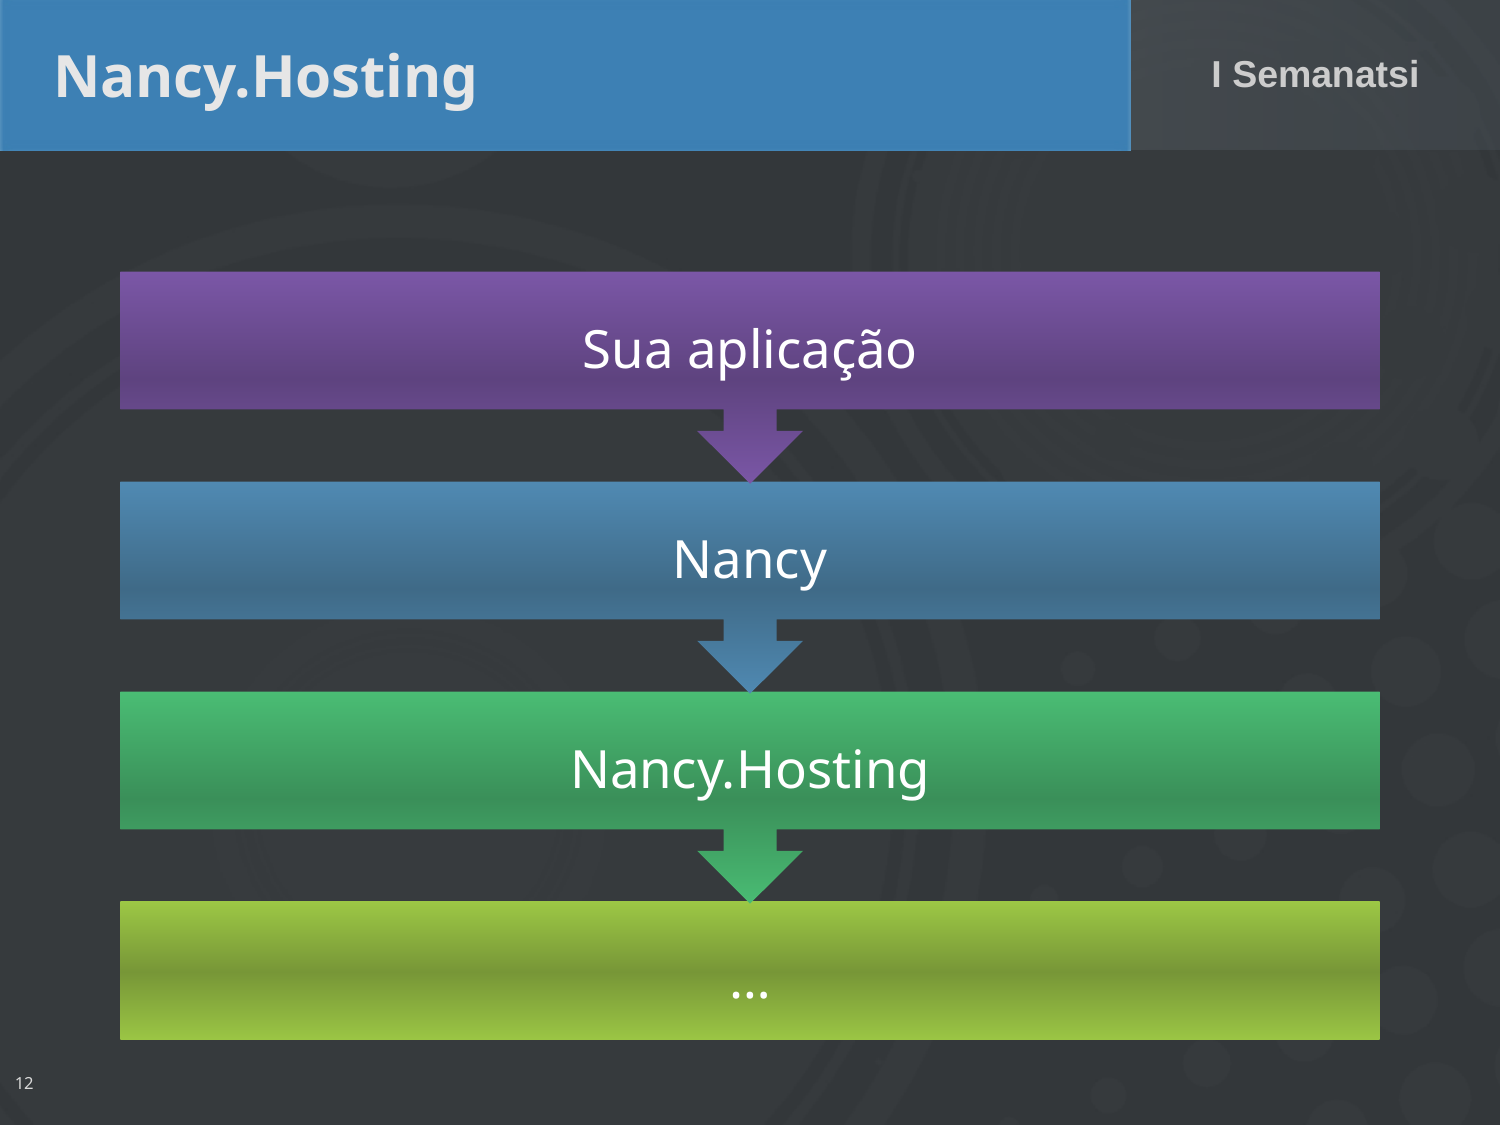

# Nancy.Hosting
Sua aplicação
Nancy
Nancy.Hosting
…
12